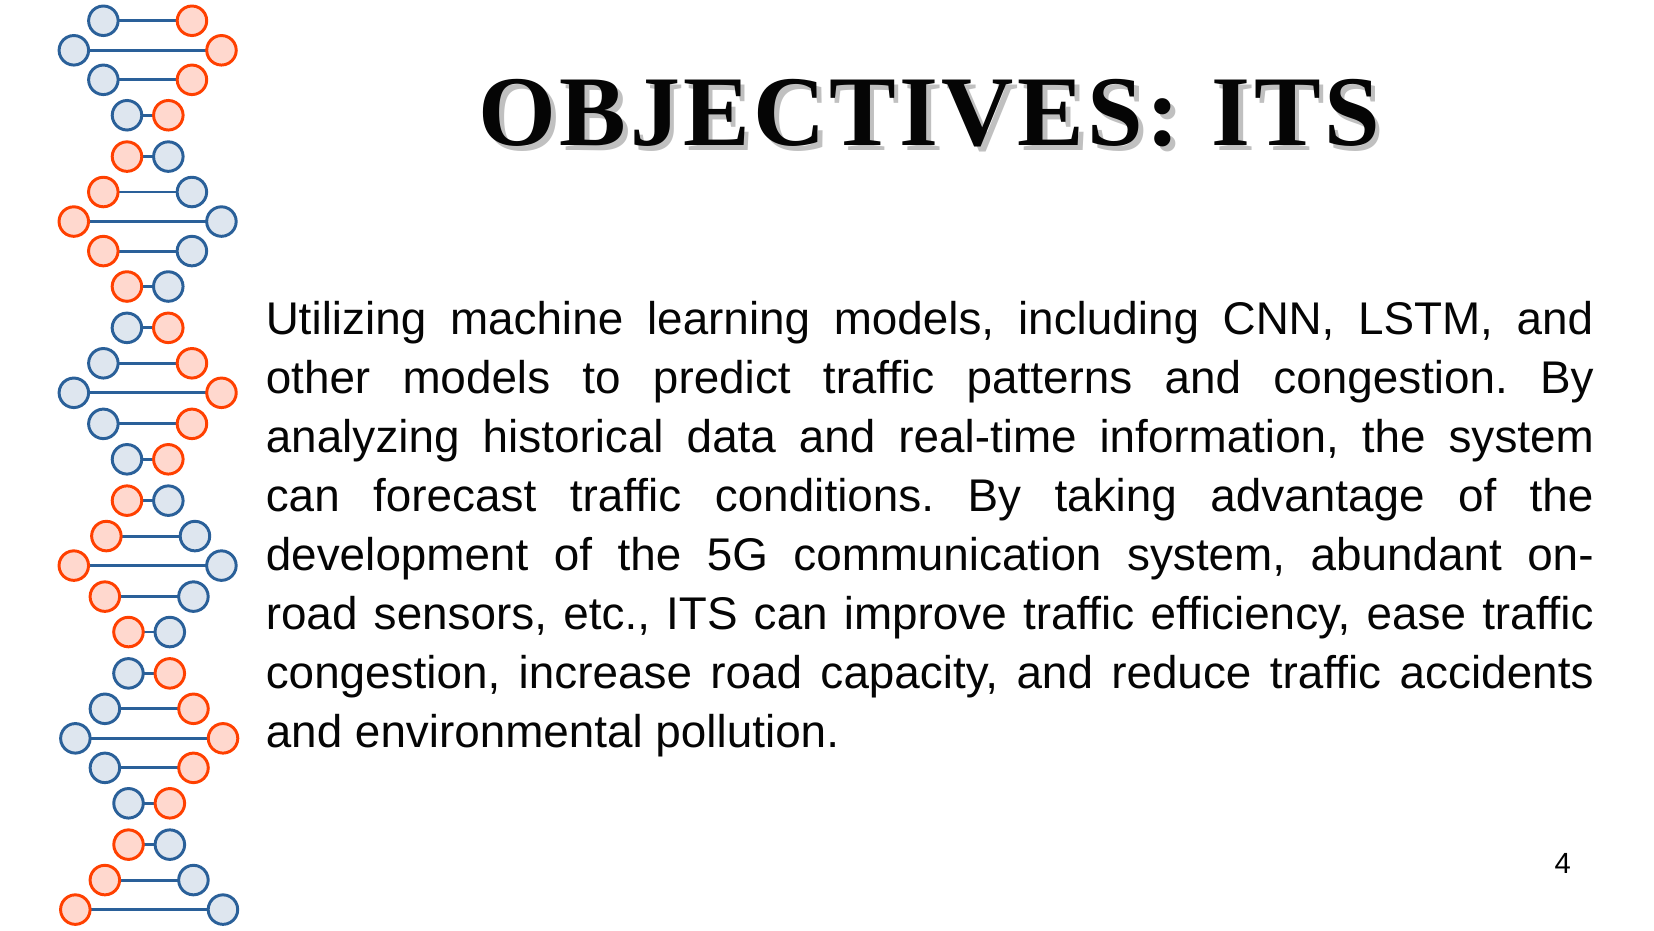

# OBJECTIVES: ITS
Utilizing machine learning models, including CNN, LSTM, and other models to predict traffic patterns and congestion. By analyzing historical data and real-time information, the system can forecast traffic conditions. By taking advantage of the development of the 5G communication system, abundant on-road sensors, etc., ITS can improve traffic efficiency, ease traffic congestion, increase road capacity, and reduce traffic accidents and environmental pollution.
4